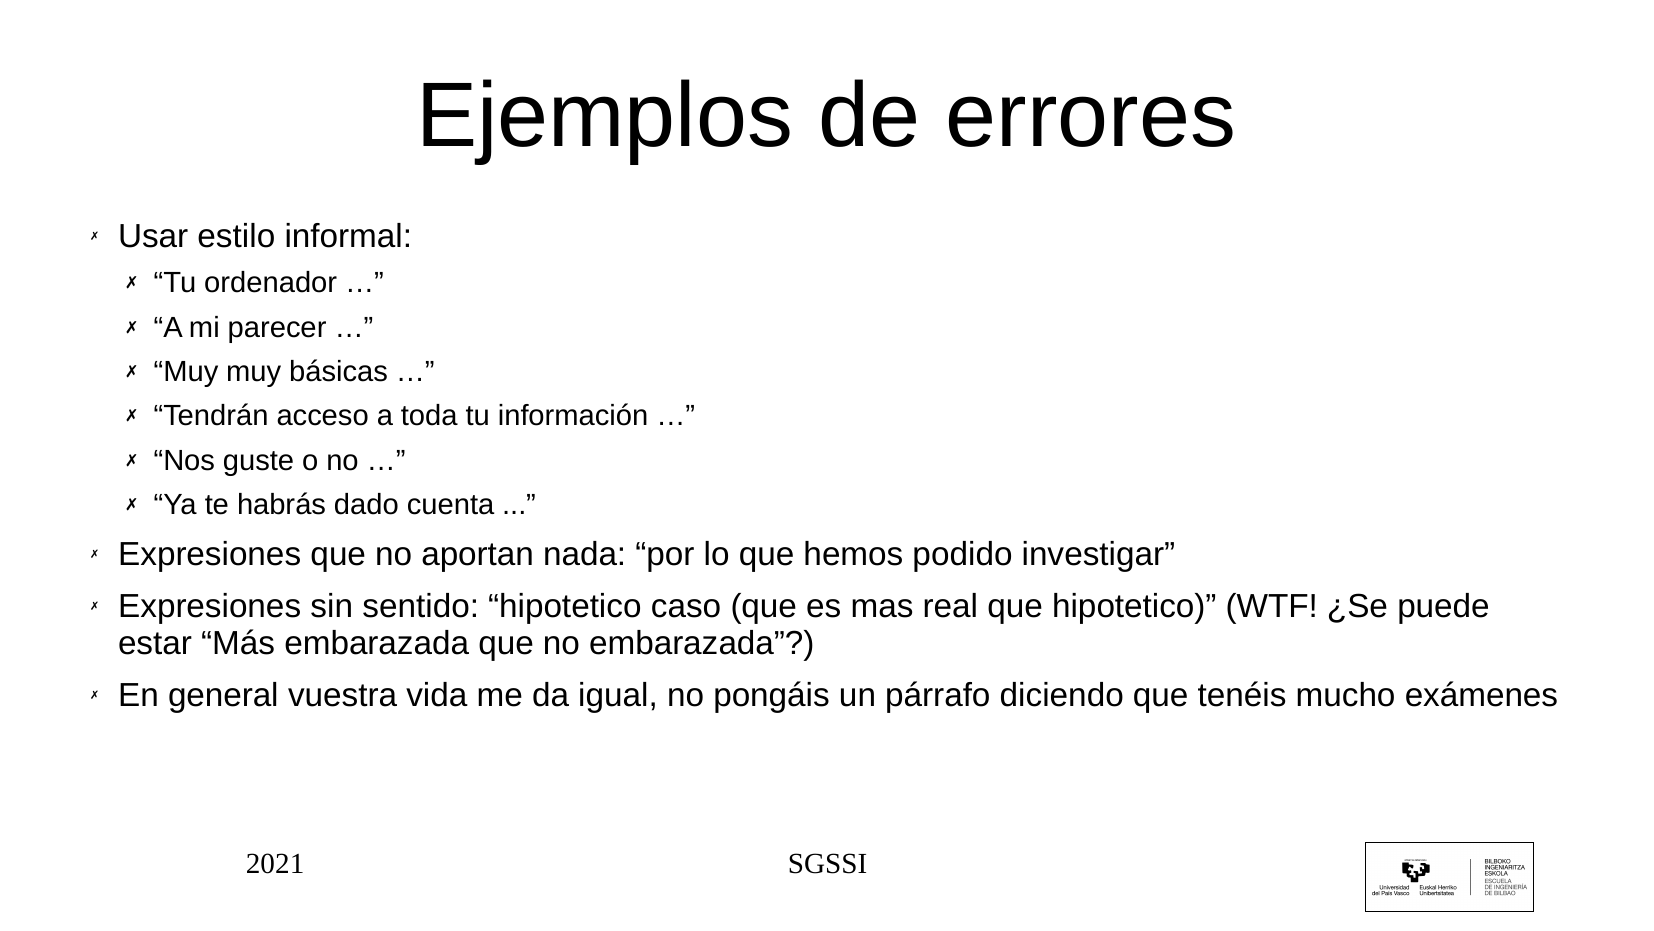

# Ejemplos de errores
Usar estilo informal:
“Tu ordenador …”
“A mi parecer …”
“Muy muy básicas …”
“Tendrán acceso a toda tu información …”
“Nos guste o no …”
“Ya te habrás dado cuenta ...”
Expresiones que no aportan nada: “por lo que hemos podido investigar”
Expresiones sin sentido: “hipotetico caso (que es mas real que hipotetico)” (WTF! ¿Se puede estar “Más embarazada que no embarazada”?)
En general vuestra vida me da igual, no pongáis un párrafo diciendo que tenéis mucho exámenes